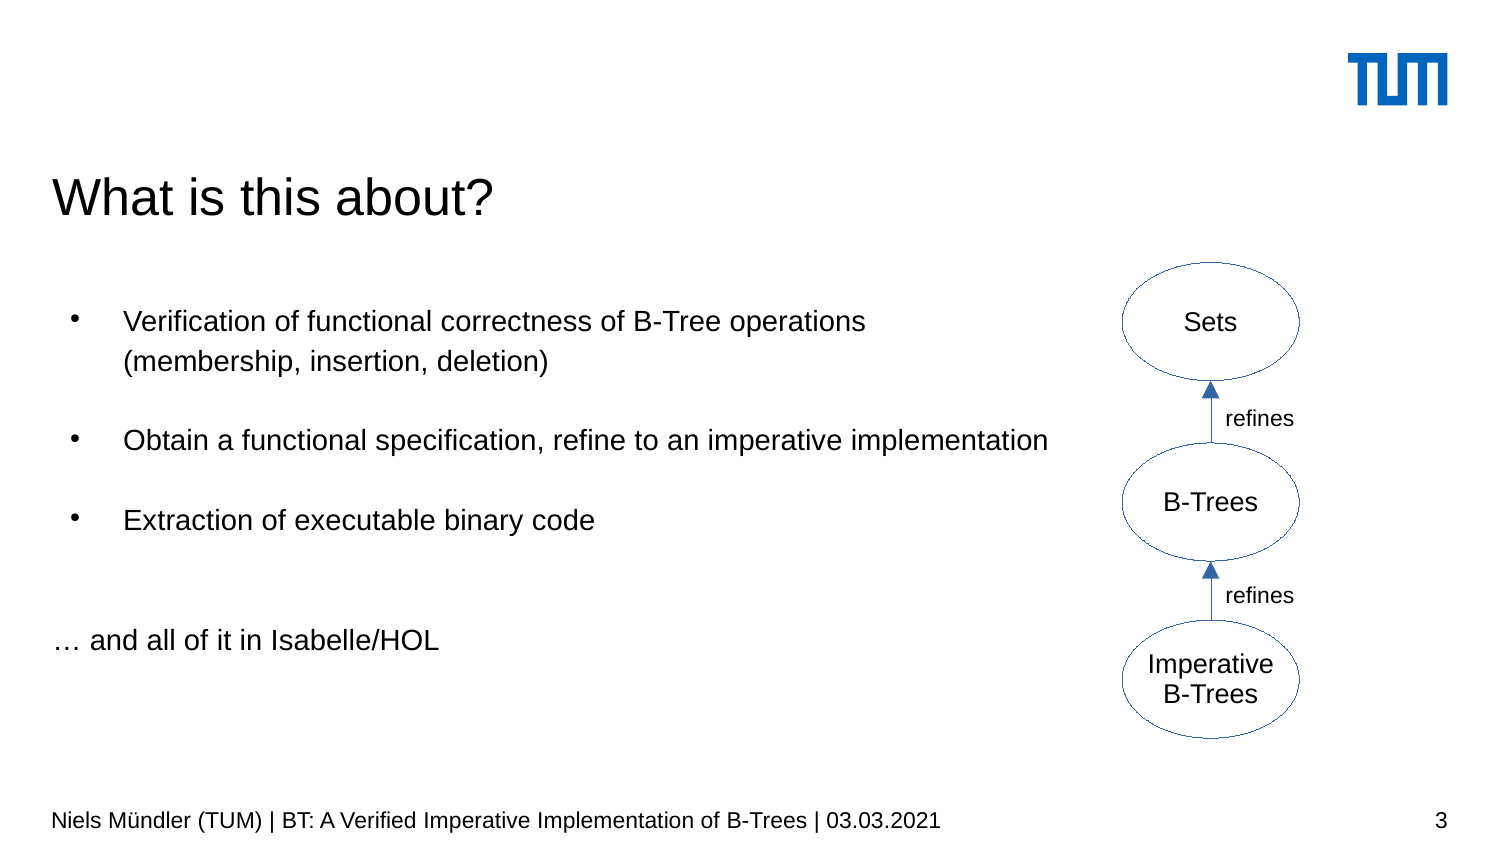

What is this about?
# Verification of functional correctness of B-Tree operations (membership, insertion, deletion)
Obtain a functional specification, refine to an imperative implementation
Extraction of executable binary code
… and all of it in Isabelle/HOL
Sets
refines
B-Trees
refines
Imperative
B-Trees
Niels Mündler (TUM) | BT: A Verified Imperative Implementation of B-Trees
3